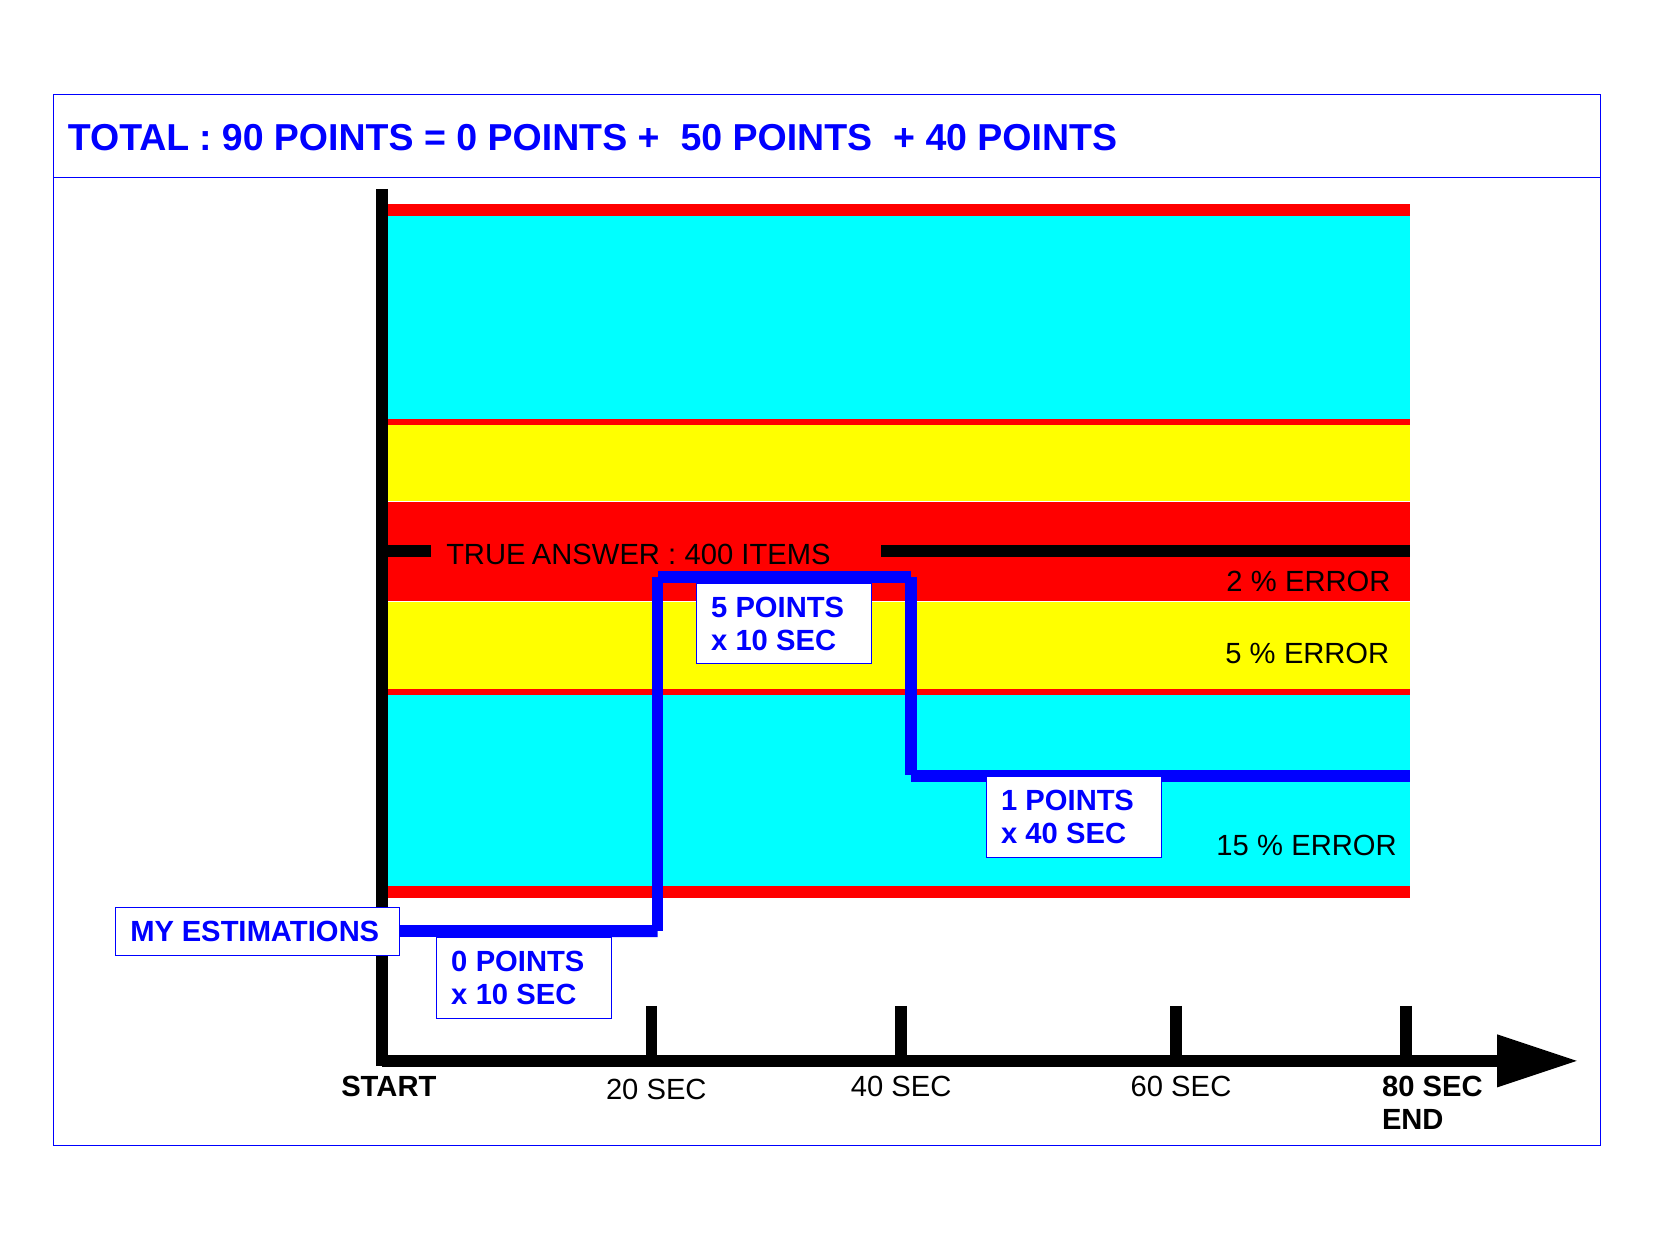

TOTAL : 90 POINTS = 0 POINTS + 50 POINTS + 40 POINTS
TRUE ANSWER : 400 ITEMS
2 % ERROR
5 POINTS x 10 SEC
5 % ERROR
1 POINTS x 40 SEC
15 % ERROR
MY ESTIMATIONS
0 POINTS x 10 SEC
START
40 SEC
60 SEC
80 SEC END
20 SEC